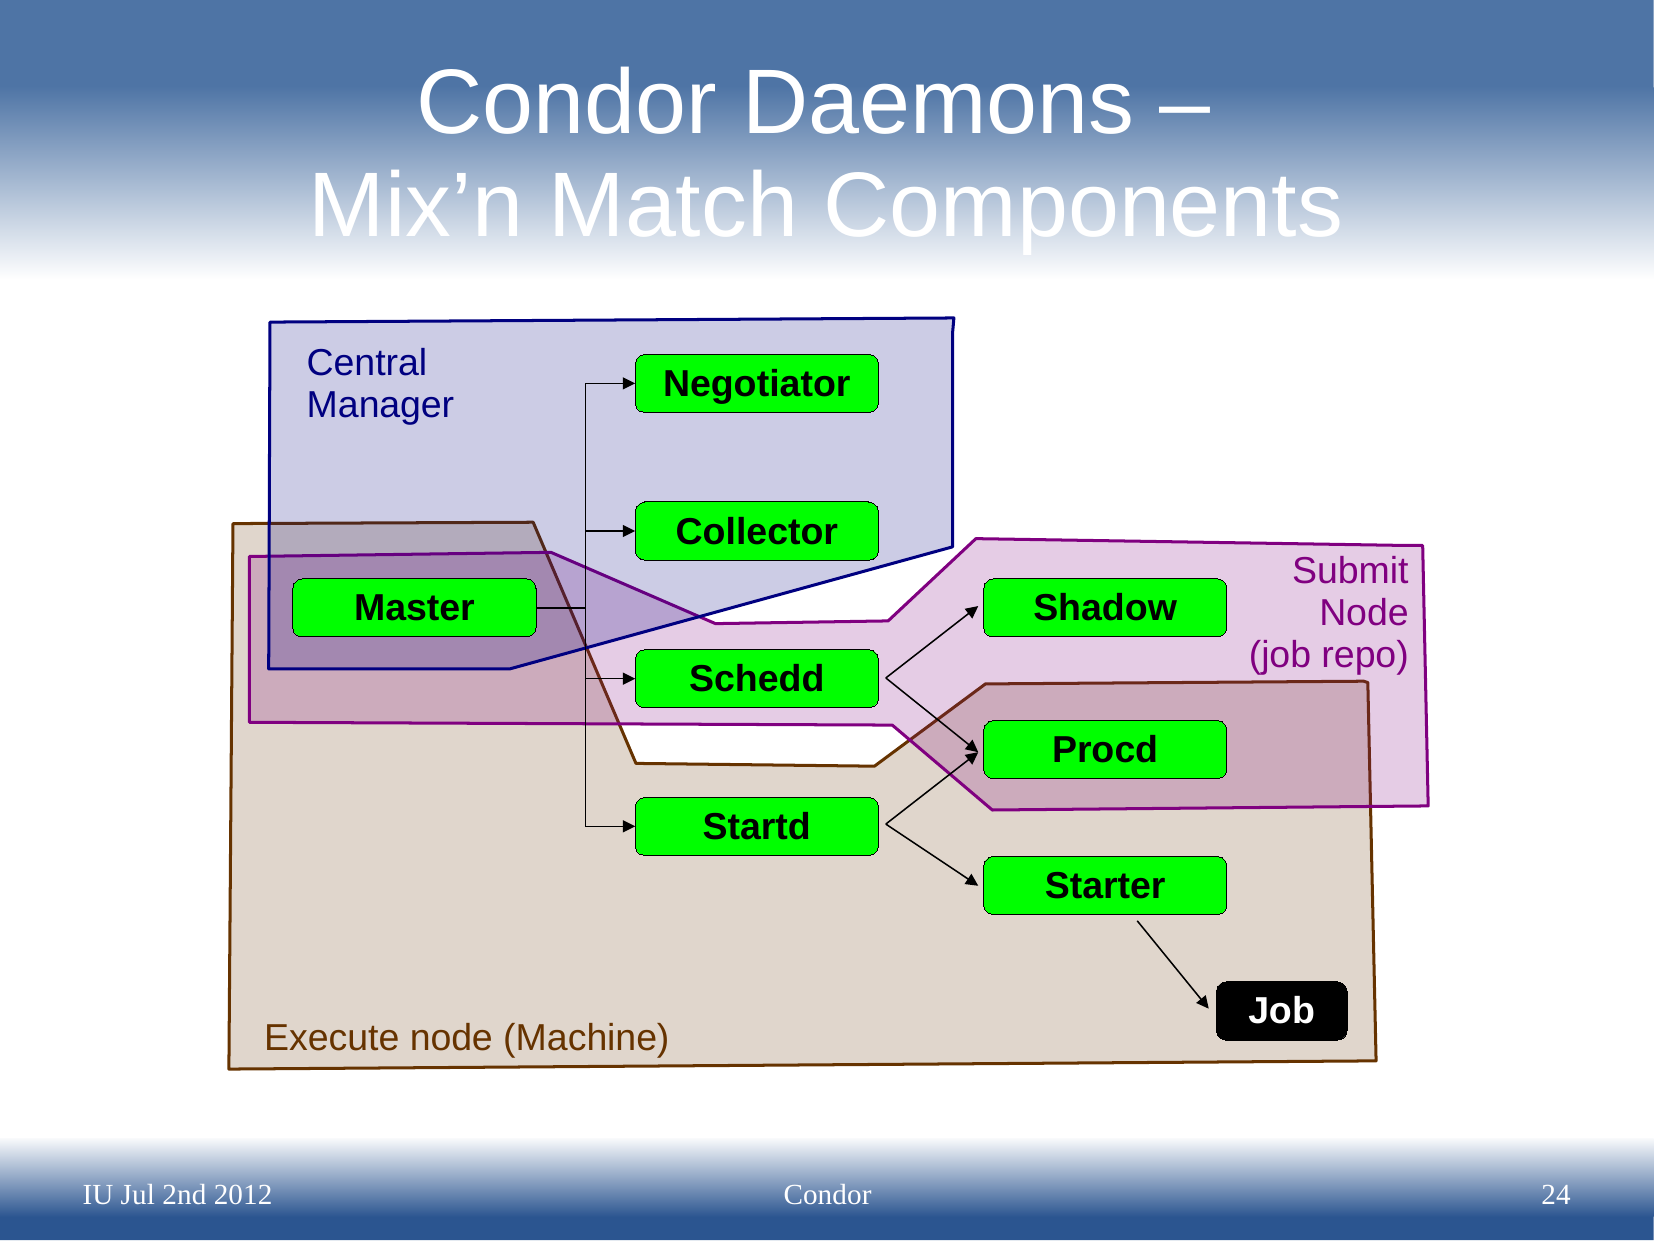

# Condor Daemons – Mix’n Match Components
Central
Manager
Negotiator
Collector
Submit
Node
(job repo)
Master
Shadow
Schedd
Procd
Startd
Starter
Job
Execute node (Machine)
IU Jul 2nd 2012
Condor
24